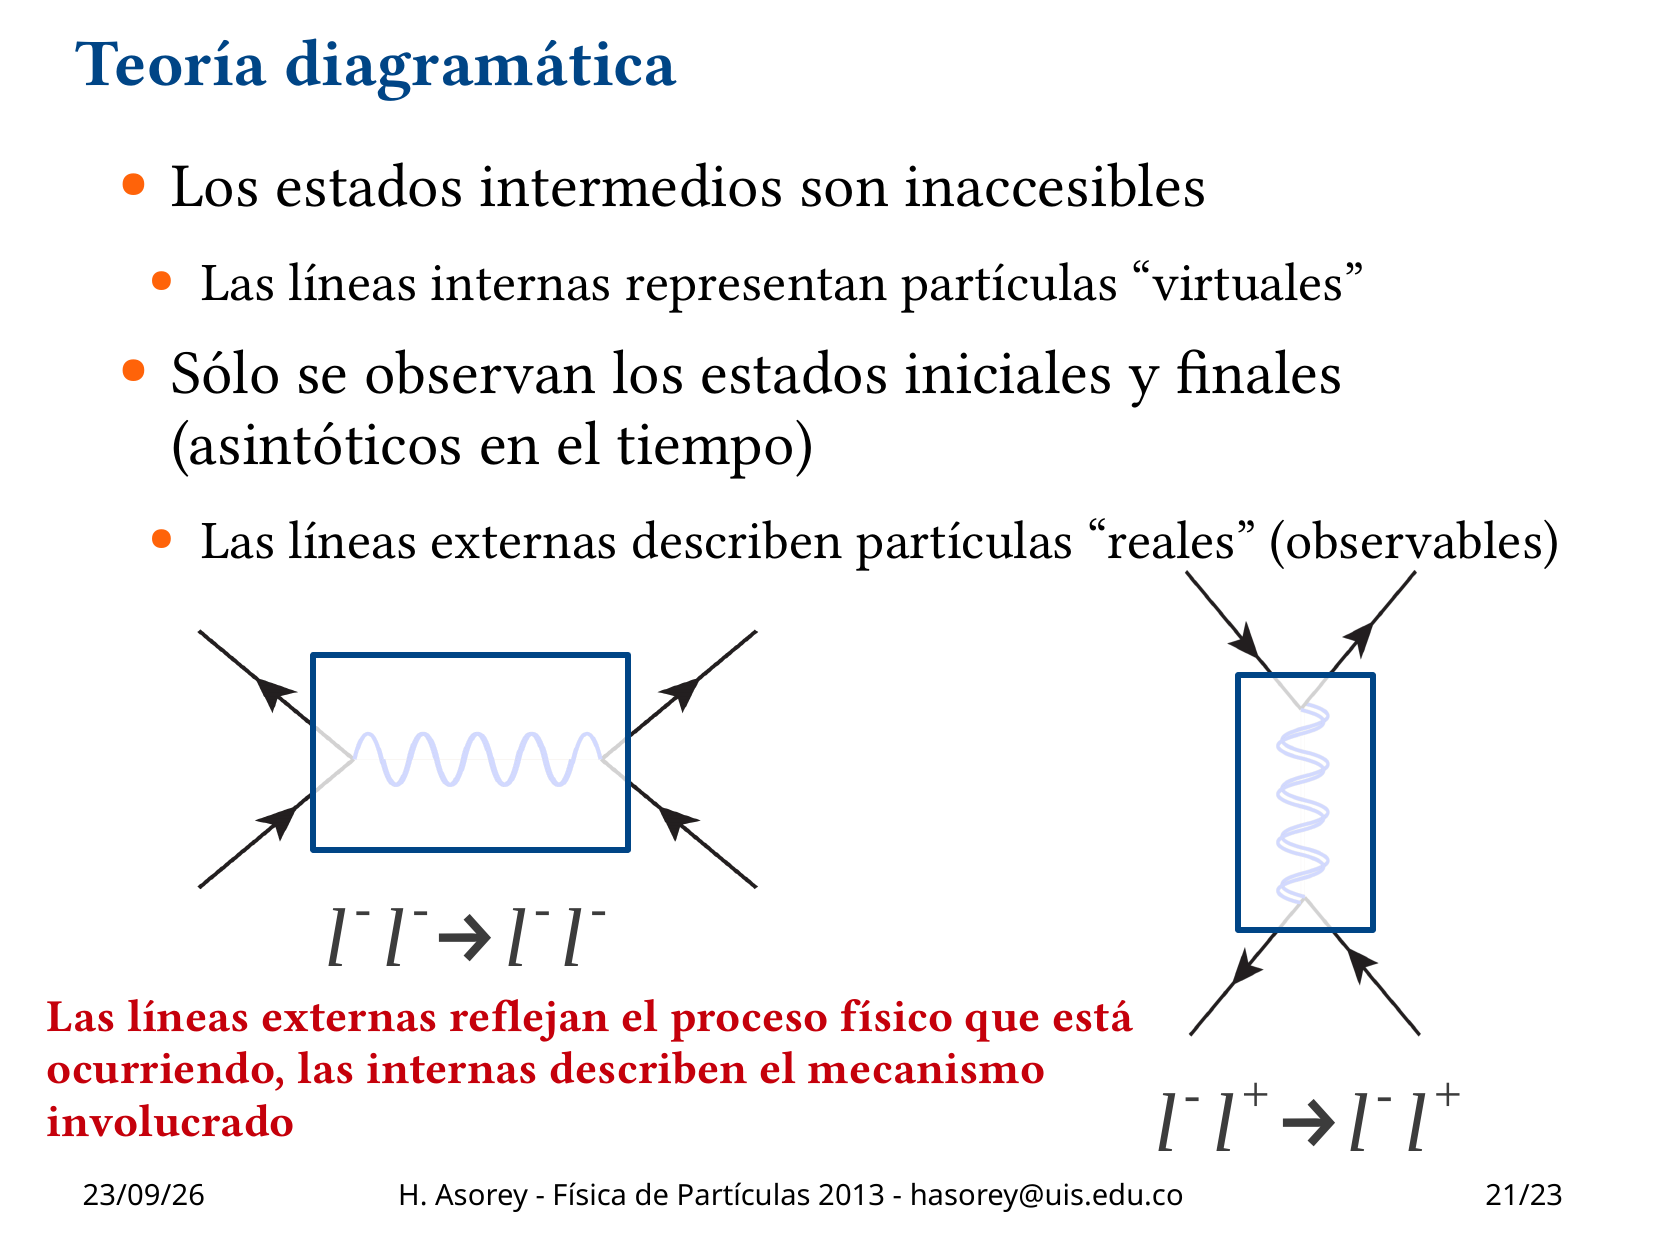

# Teoría diagramática
Los estados intermedios son inaccesibles
Las líneas internas representan partículas “virtuales”
Sólo se observan los estados iniciales y finales (asintóticos en el tiempo)
Las líneas externas describen partículas “reales” (observables)
Las líneas externas reflejan el proceso físico que está
ocurriendo, las internas describen el mecanismo
involucrado
H. Asorey - Física de Partículas 2013 - hasorey@uis.edu.co
21